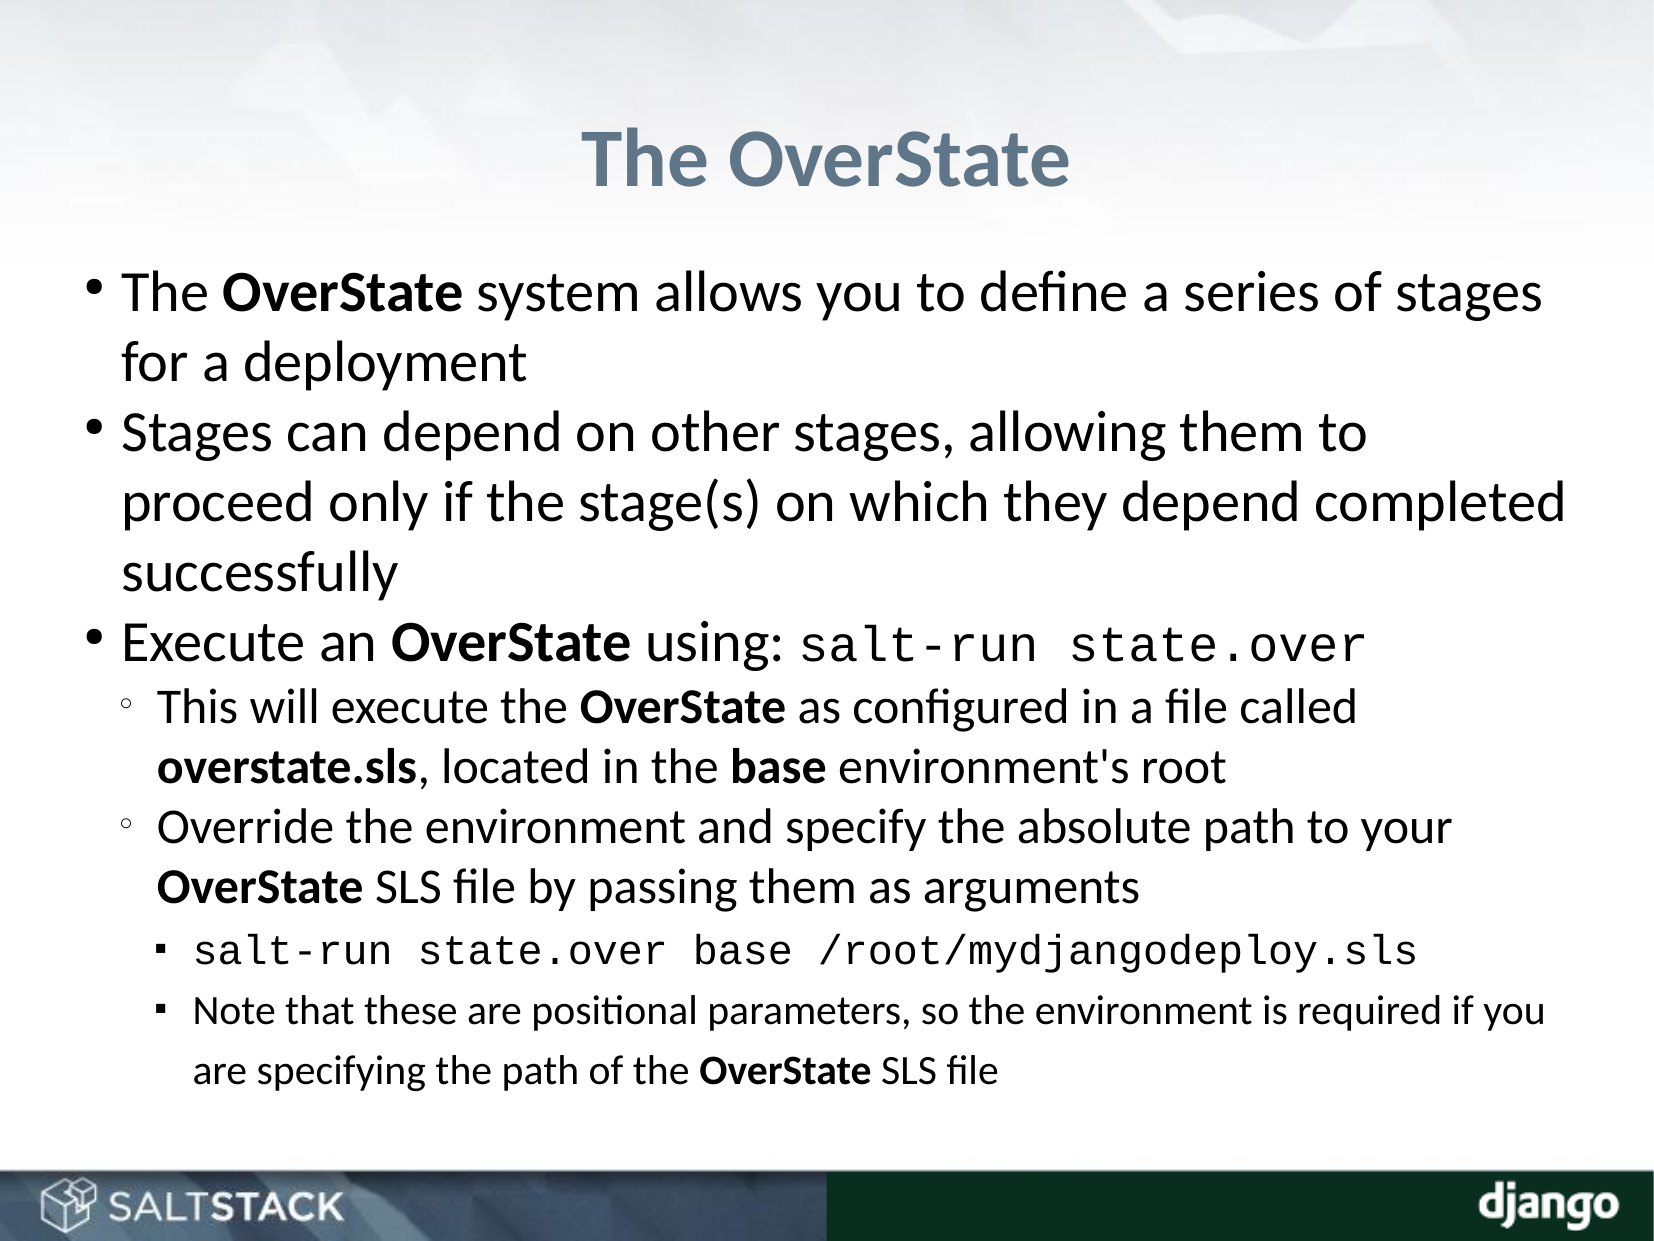

The OverState
The OverState system allows you to define a series of stages for a deployment
Stages can depend on other stages, allowing them to proceed only if the stage(s) on which they depend completed successfully
Execute an OverState using: salt-run state.over
This will execute the OverState as configured in a file called overstate.sls, located in the base environment's root
Override the environment and specify the absolute path to your OverState SLS file by passing them as arguments
salt-run state.over base /root/mydjangodeploy.sls
Note that these are positional parameters, so the environment is required if you are specifying the path of the OverState SLS file